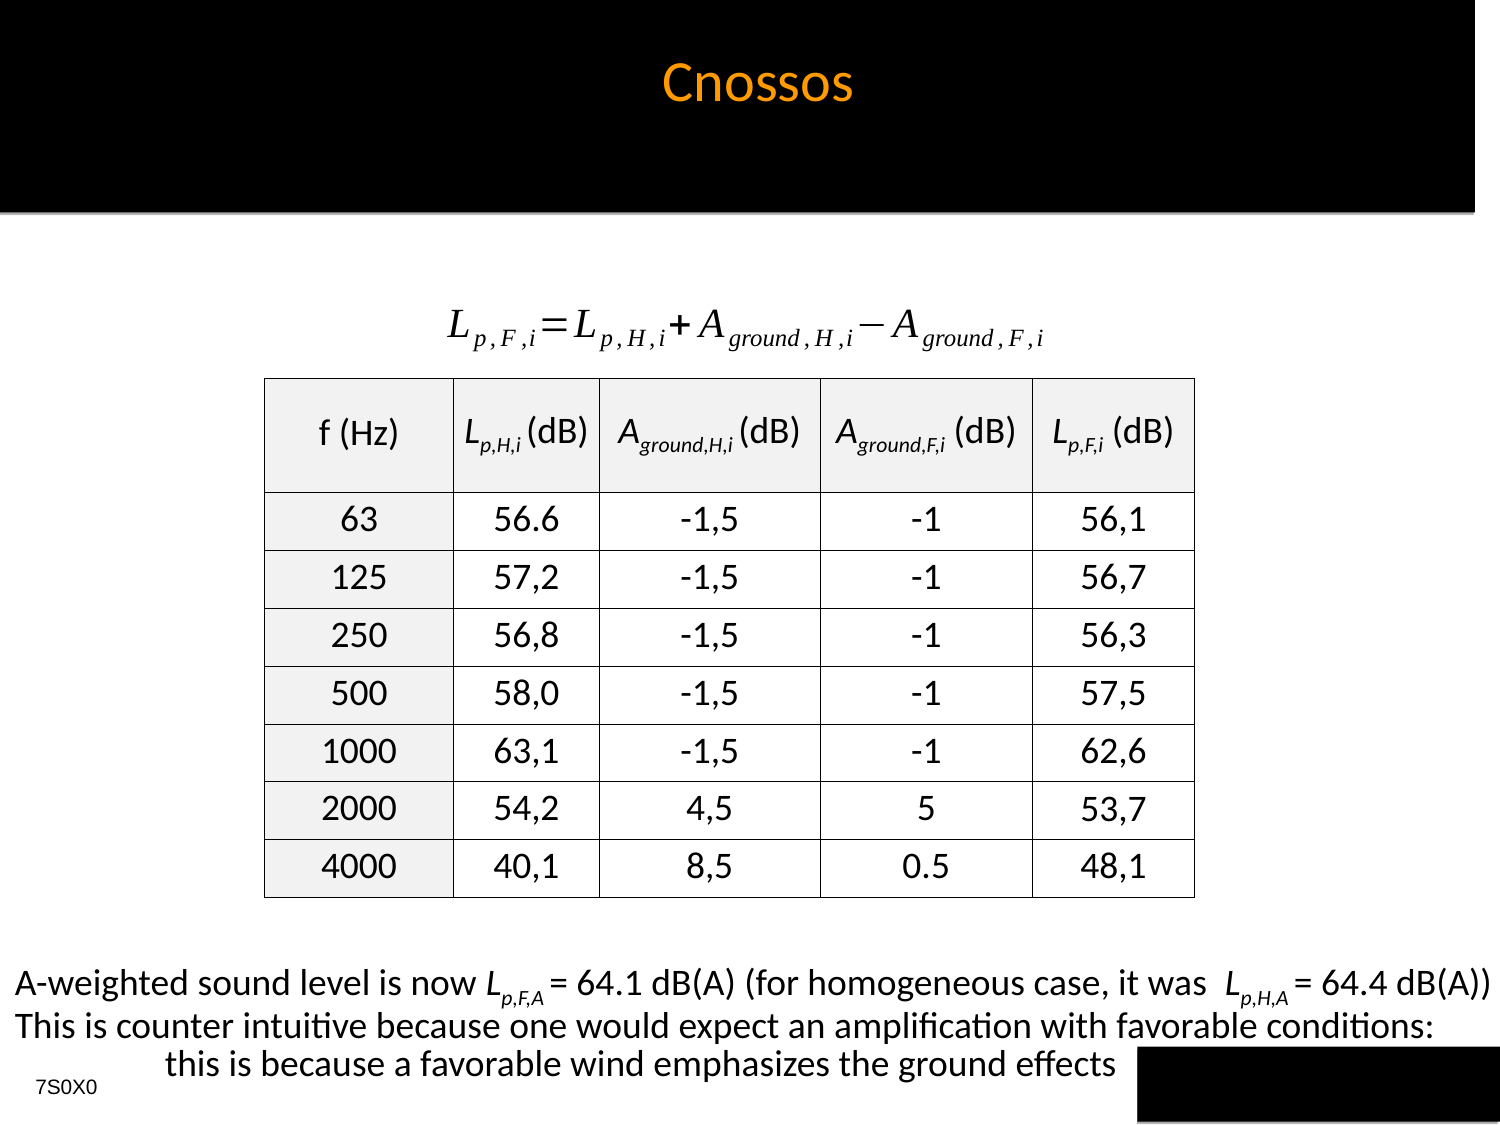

# Cnossos
| f (Hz) | Lp,H,i (dB) | Aground,H,i (dB) | Aground,F,i (dB) | Lp,F,i (dB) |
| --- | --- | --- | --- | --- |
| 63 | 56.6 | -1,5 | -1 | 56,1 |
| 125 | 57,2 | -1,5 | -1 | 56,7 |
| 250 | 56,8 | -1,5 | -1 | 56,3 |
| 500 | 58,0 | -1,5 | -1 | 57,5 |
| 1000 | 63,1 | -1,5 | -1 | 62,6 |
| 2000 | 54,2 | 4,5 | 5 | 53,7 |
| 4000 | 40,1 | 8,5 | 0.5 | 48,1 |
A-weighted sound level is now Lp,F,A = 64.1 dB(A) (for homogeneous case, it was Lp,H,A = 64.4 dB(A))
This is counter intuitive because one would expect an amplification with favorable conditions:
		this is because a favorable wind emphasizes the ground effects
7S0X0
2017/02/09
PAGE